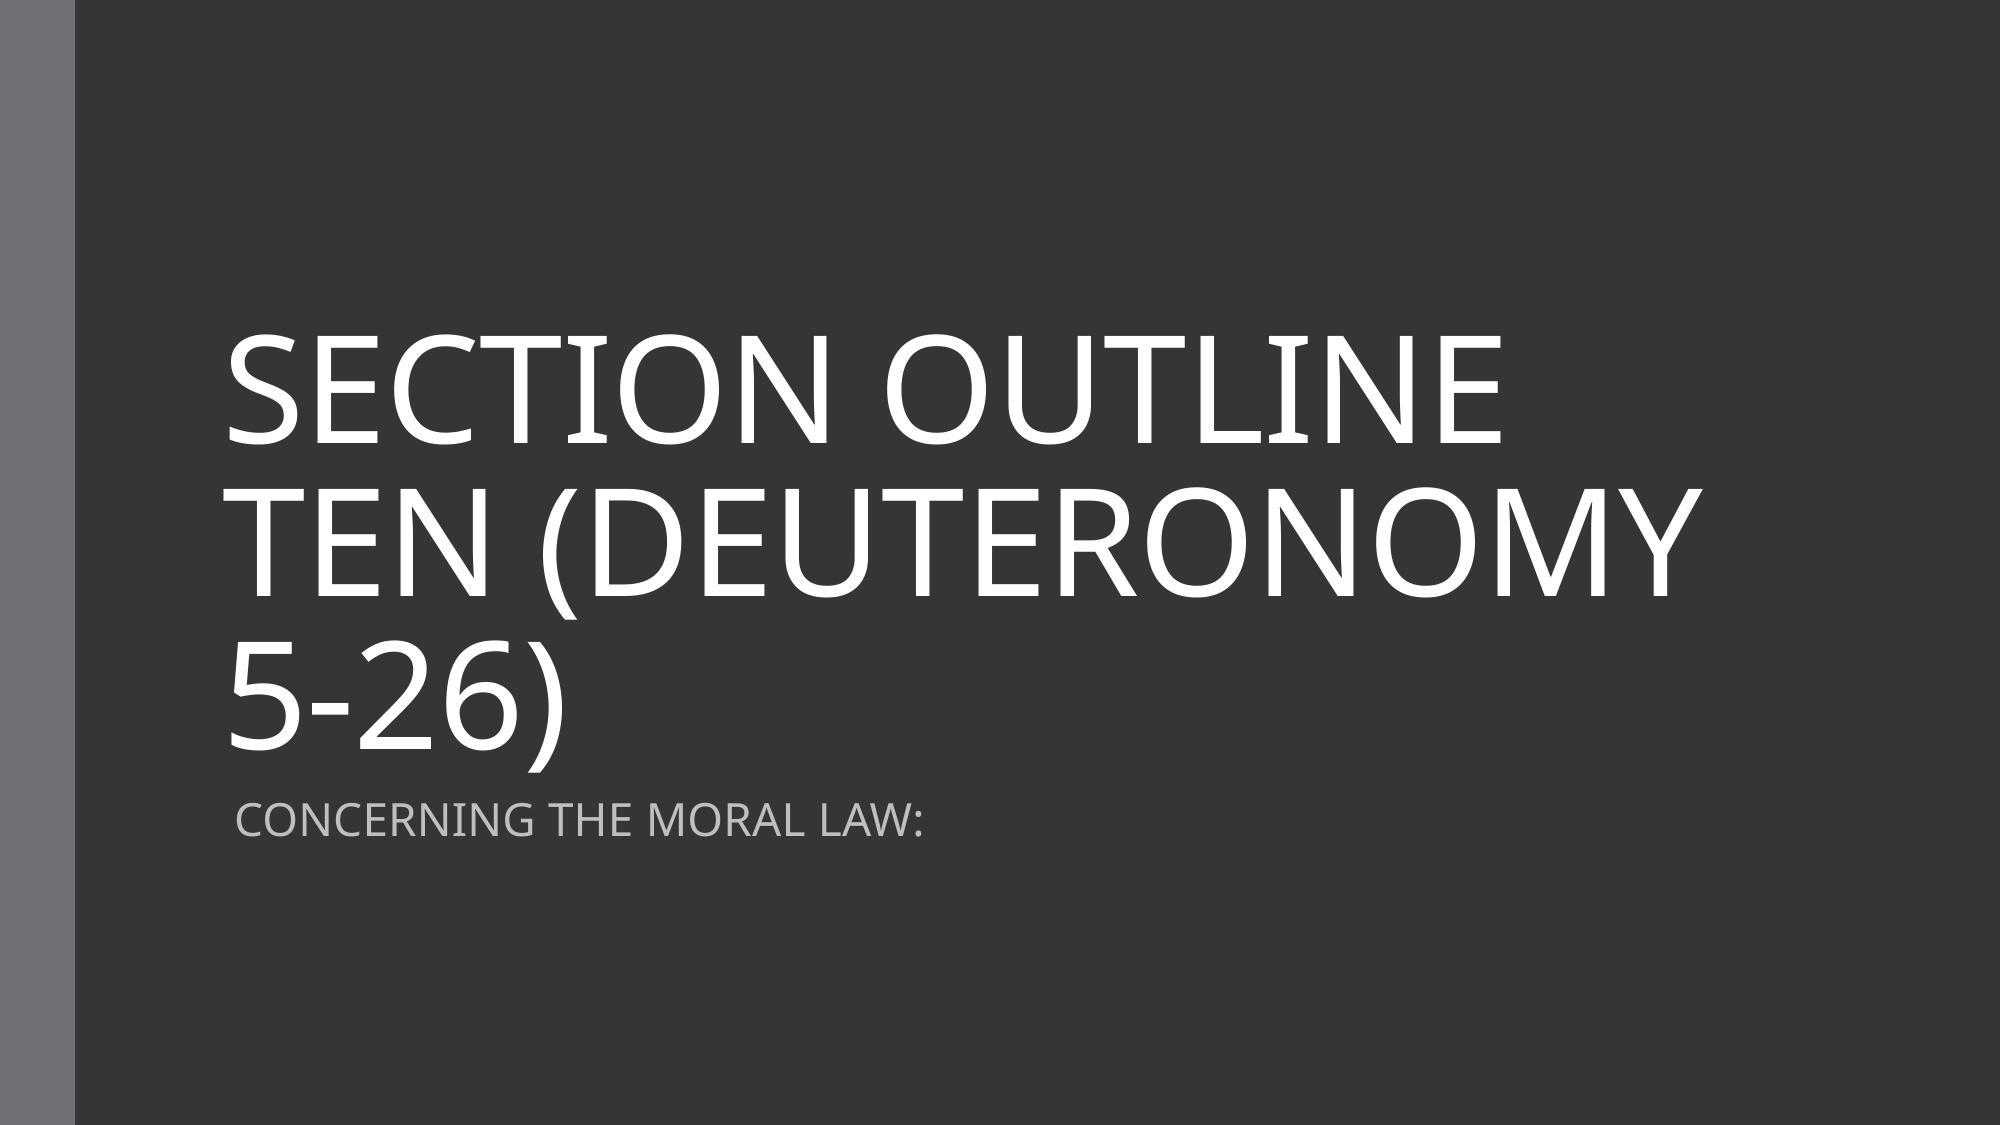

# SECTION OUTLINE TEN (DEUTERONOMY 5-26)
 CONCERNING THE MORAL LAW: